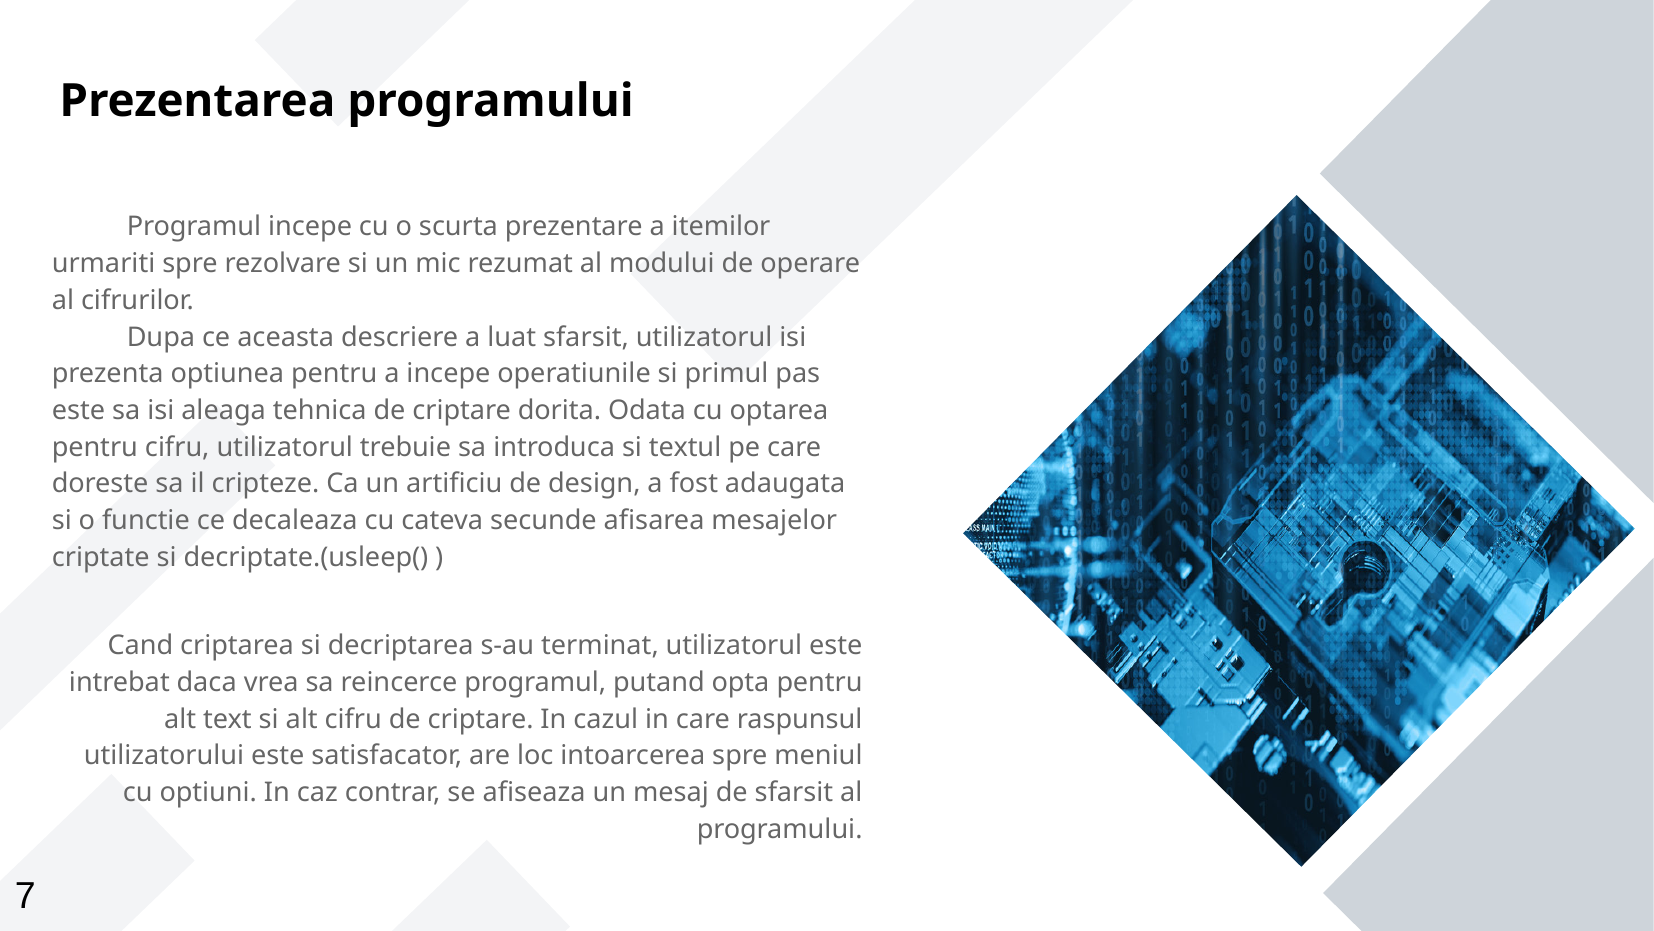

Prezentarea programului
	Programul incepe cu o scurta prezentare a itemilor urmariti spre rezolvare si un mic rezumat al modului de operare al cifrurilor.
	Dupa ce aceasta descriere a luat sfarsit, utilizatorul isi prezenta optiunea pentru a incepe operatiunile si primul pas este sa isi aleaga tehnica de criptare dorita. Odata cu optarea pentru cifru, utilizatorul trebuie sa introduca si textul pe care doreste sa il cripteze. Ca un artificiu de design, a fost adaugata si o functie ce decaleaza cu cateva secunde afisarea mesajelor criptate si decriptate.(usleep() )
Cand criptarea si decriptarea s-au terminat, utilizatorul este intrebat daca vrea sa reincerce programul, putand opta pentru alt text si alt cifru de criptare. In cazul in care raspunsul utilizatorului este satisfacator, are loc intoarcerea spre meniul cu optiuni. In caz contrar, se afiseaza un mesaj de sfarsit al programului.